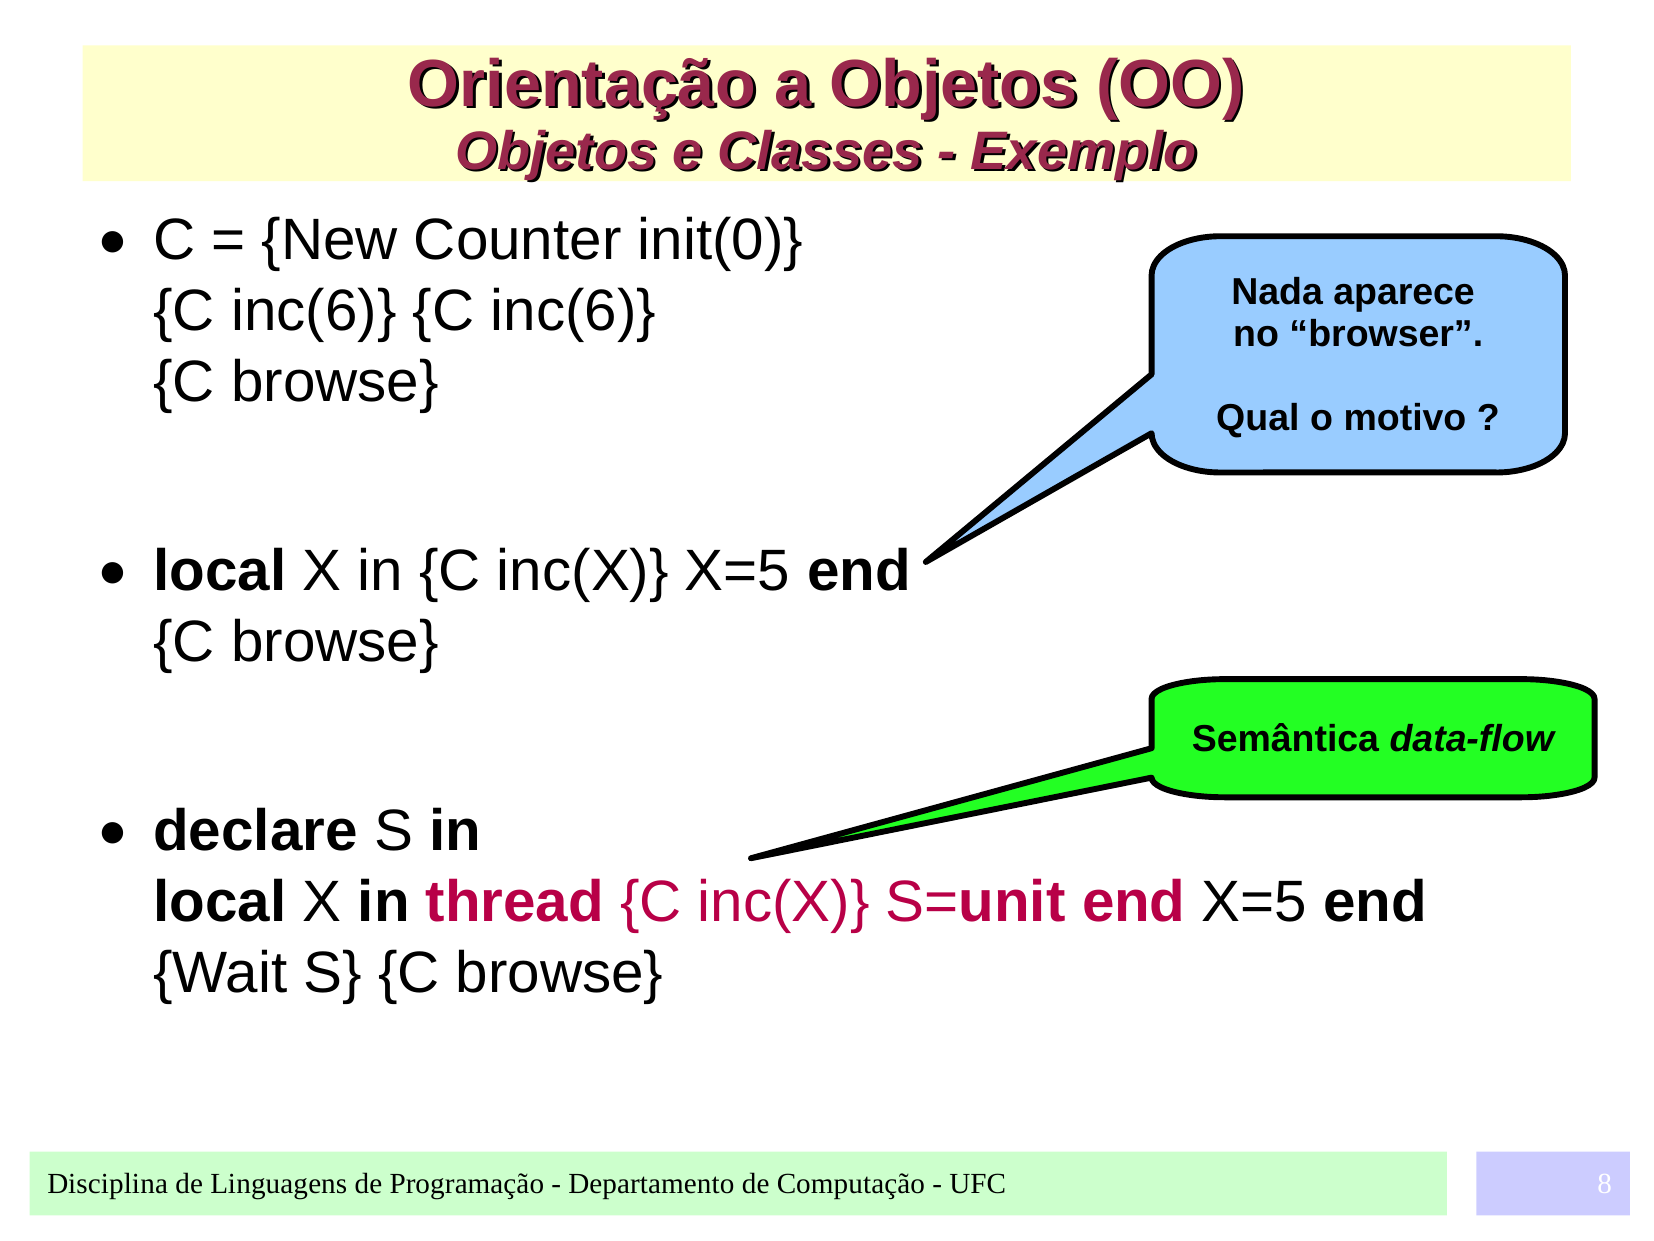

# Orientação a Objetos (OO) Objetos e Classes - Exemplo
C = {New Counter init(0)}
{C inc(6)} {C inc(6)}
{C browse}
local X in {C inc(X)} X=5 end
{C browse}
declare S in
local X in thread {C inc(X)} S=unit end X=5 end
{Wait S} {C browse}
Nada aparece
no “browser”.
Qual o motivo ?
Semântica data-flow
Disciplina de Linguagens de Programação - Departamento de Computação - UFC
8